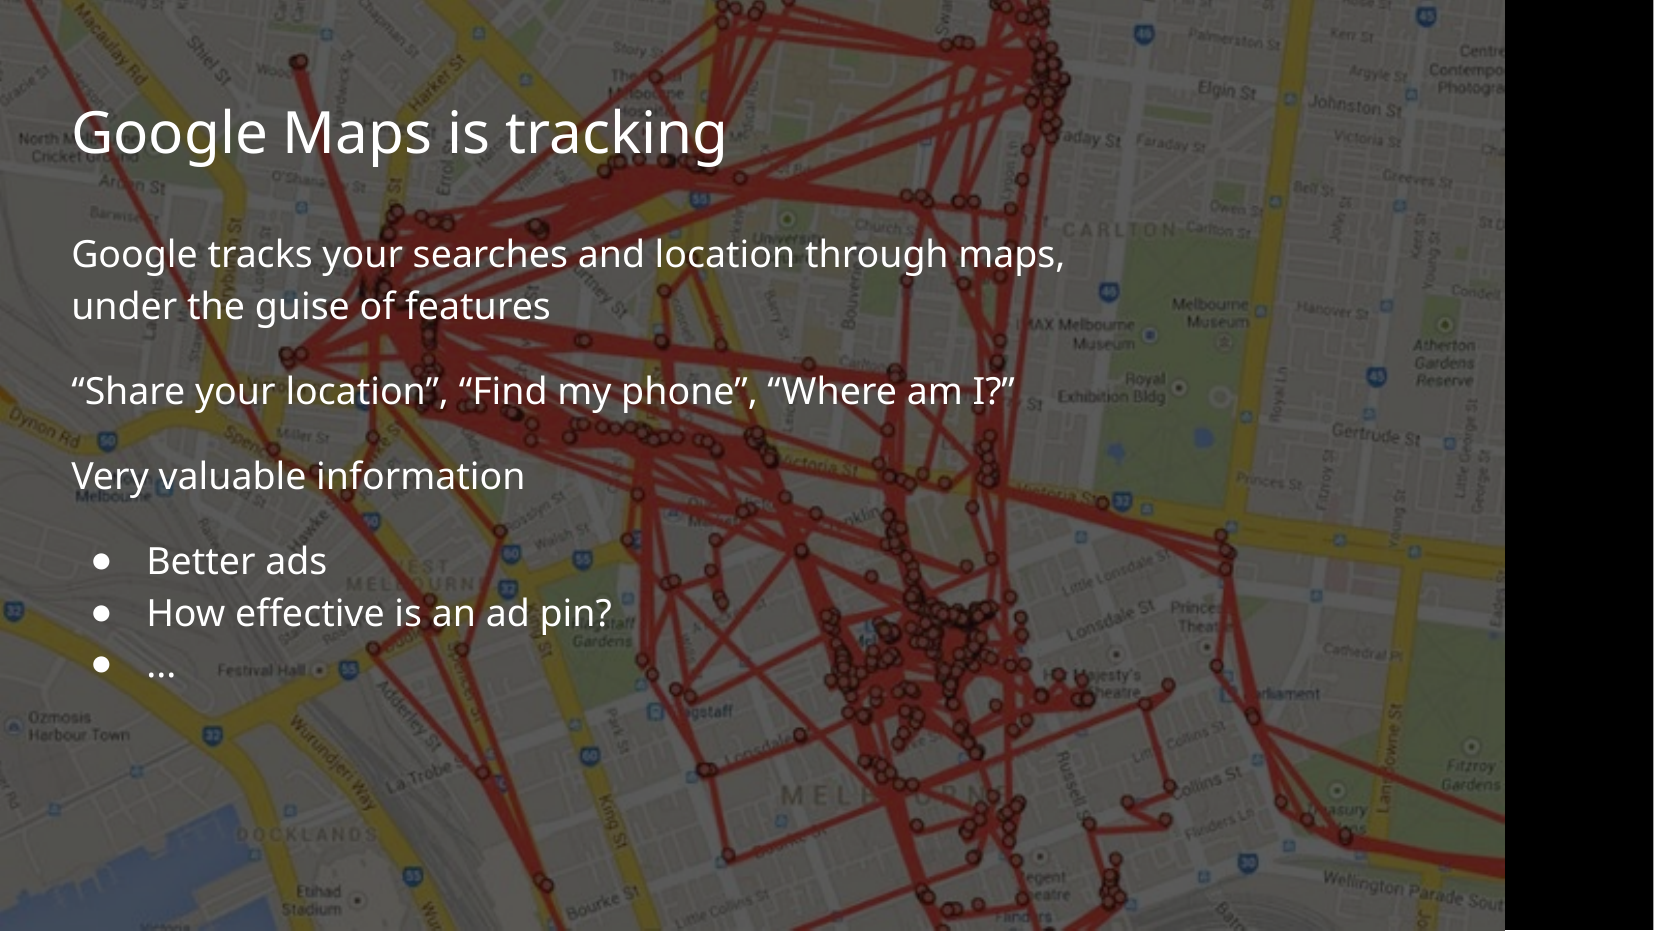

# Google Maps is tracking
Google tracks your searches and location through maps,
under the guise of features
“Share your location”, “Find my phone”, “Where am I?”
Very valuable information
Better ads
How effective is an ad pin?
...